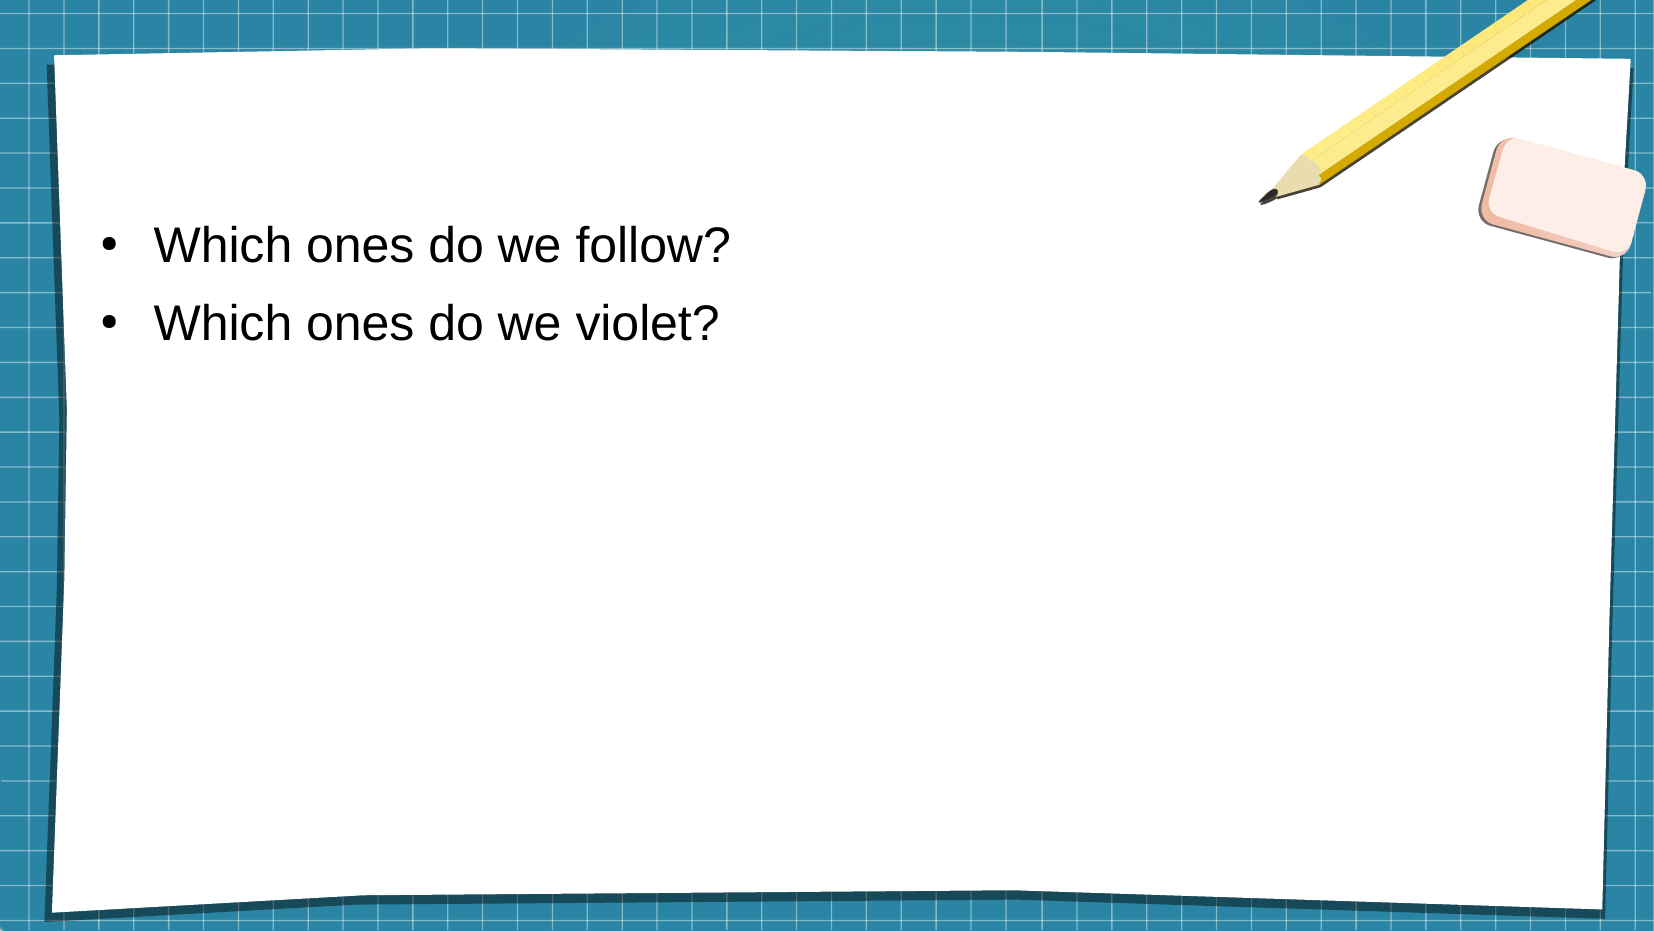

#
Which ones do we follow?
Which ones do we violet?